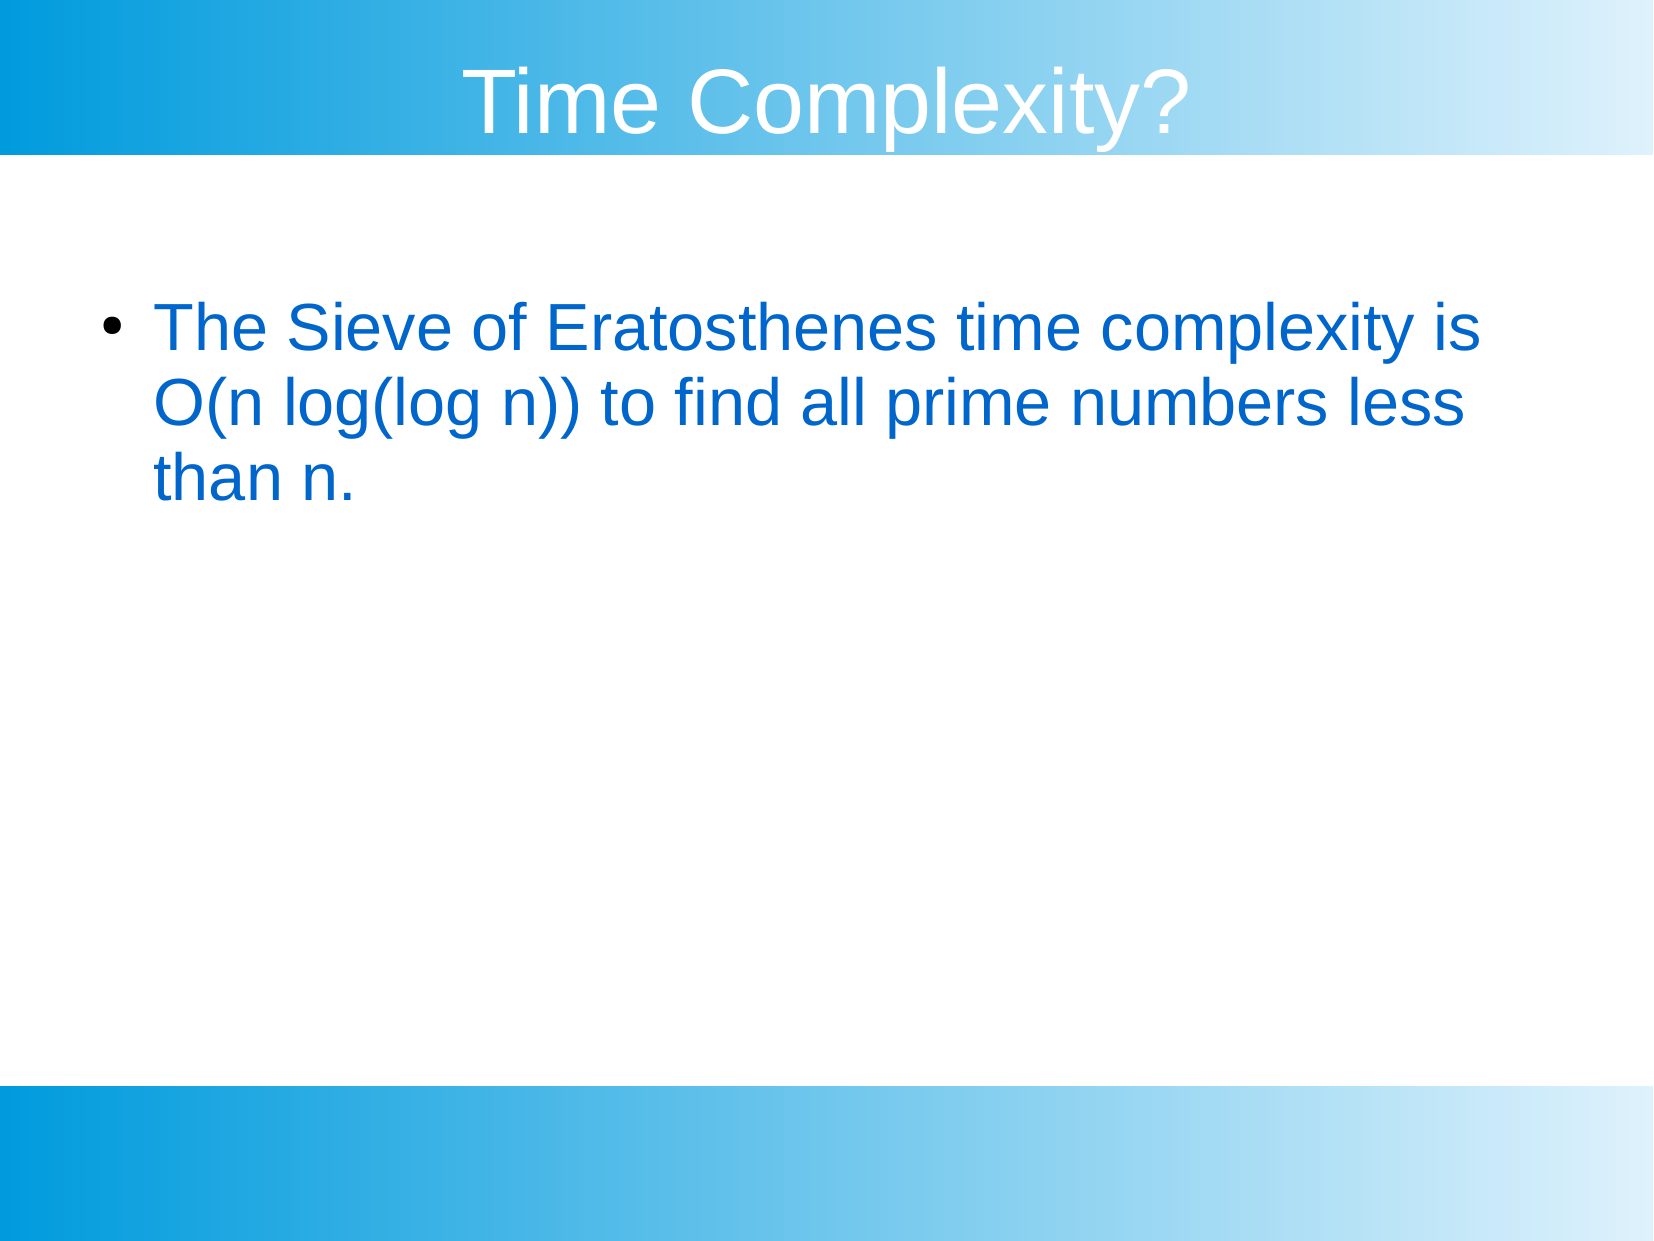

# Time Complexity?
The Sieve of Eratosthenes time complexity is O(n log(log n)) to find all prime numbers less than n.